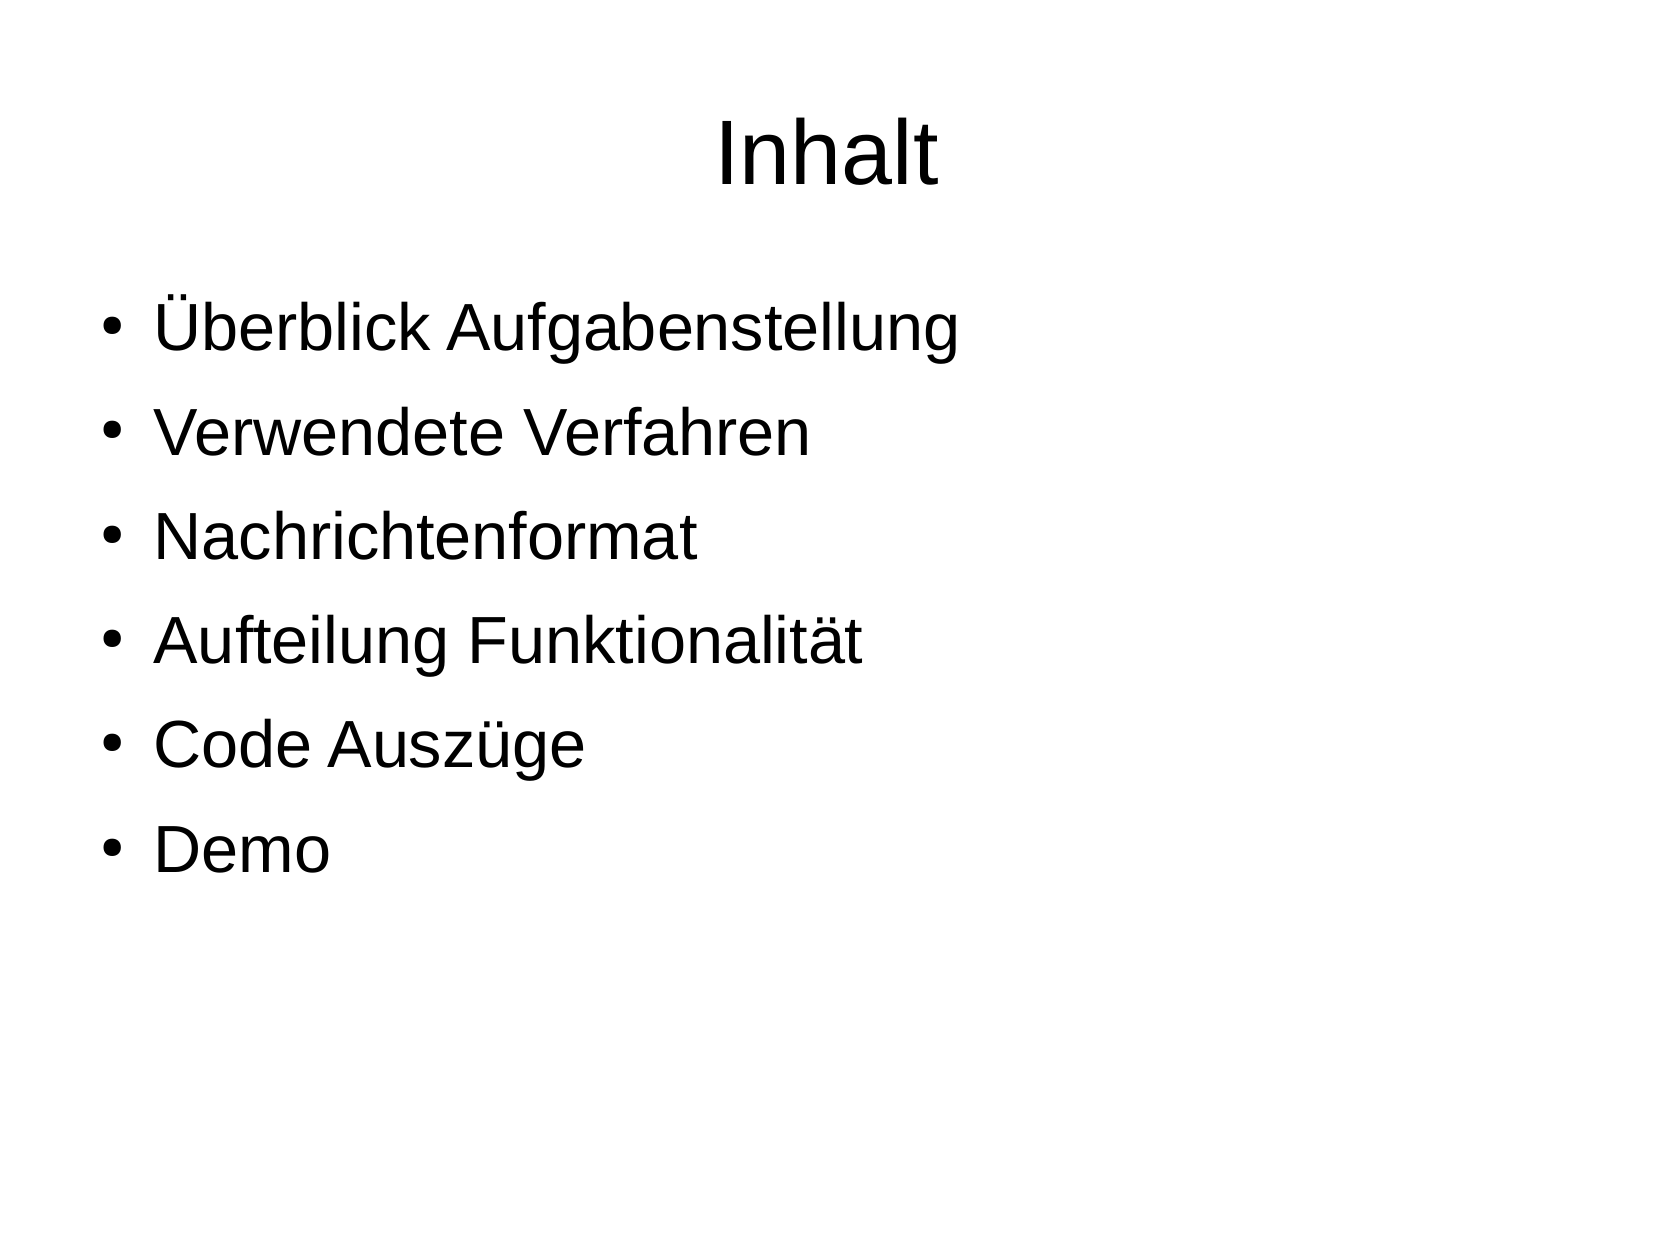

# Inhalt
Überblick Aufgabenstellung
Verwendete Verfahren
Nachrichtenformat
Aufteilung Funktionalität
Code Auszüge
Demo